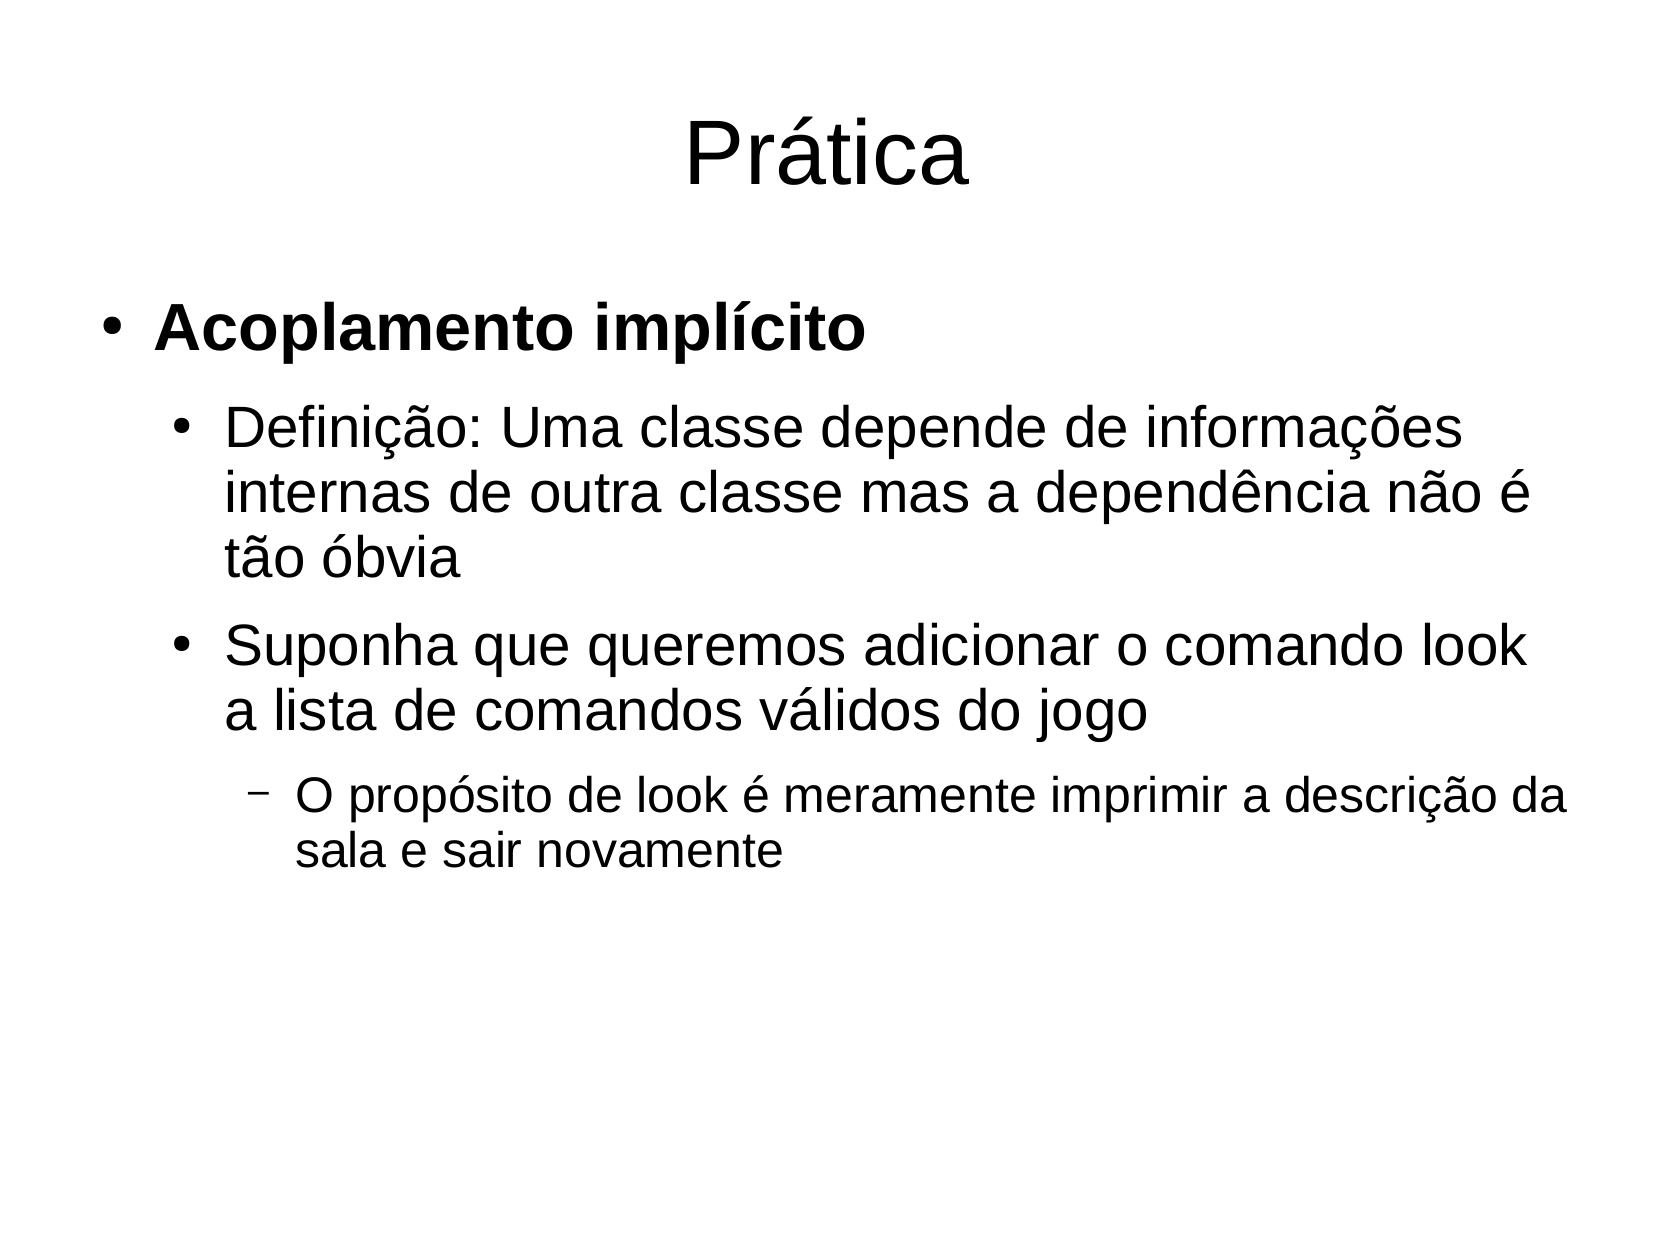

# Prática
Acoplamento implícito
Definição: Uma classe depende de informações internas de outra classe mas a dependência não é tão óbvia
Suponha que queremos adicionar o comando look a lista de comandos válidos do jogo
O propósito de look é meramente imprimir a descrição da sala e sair novamente